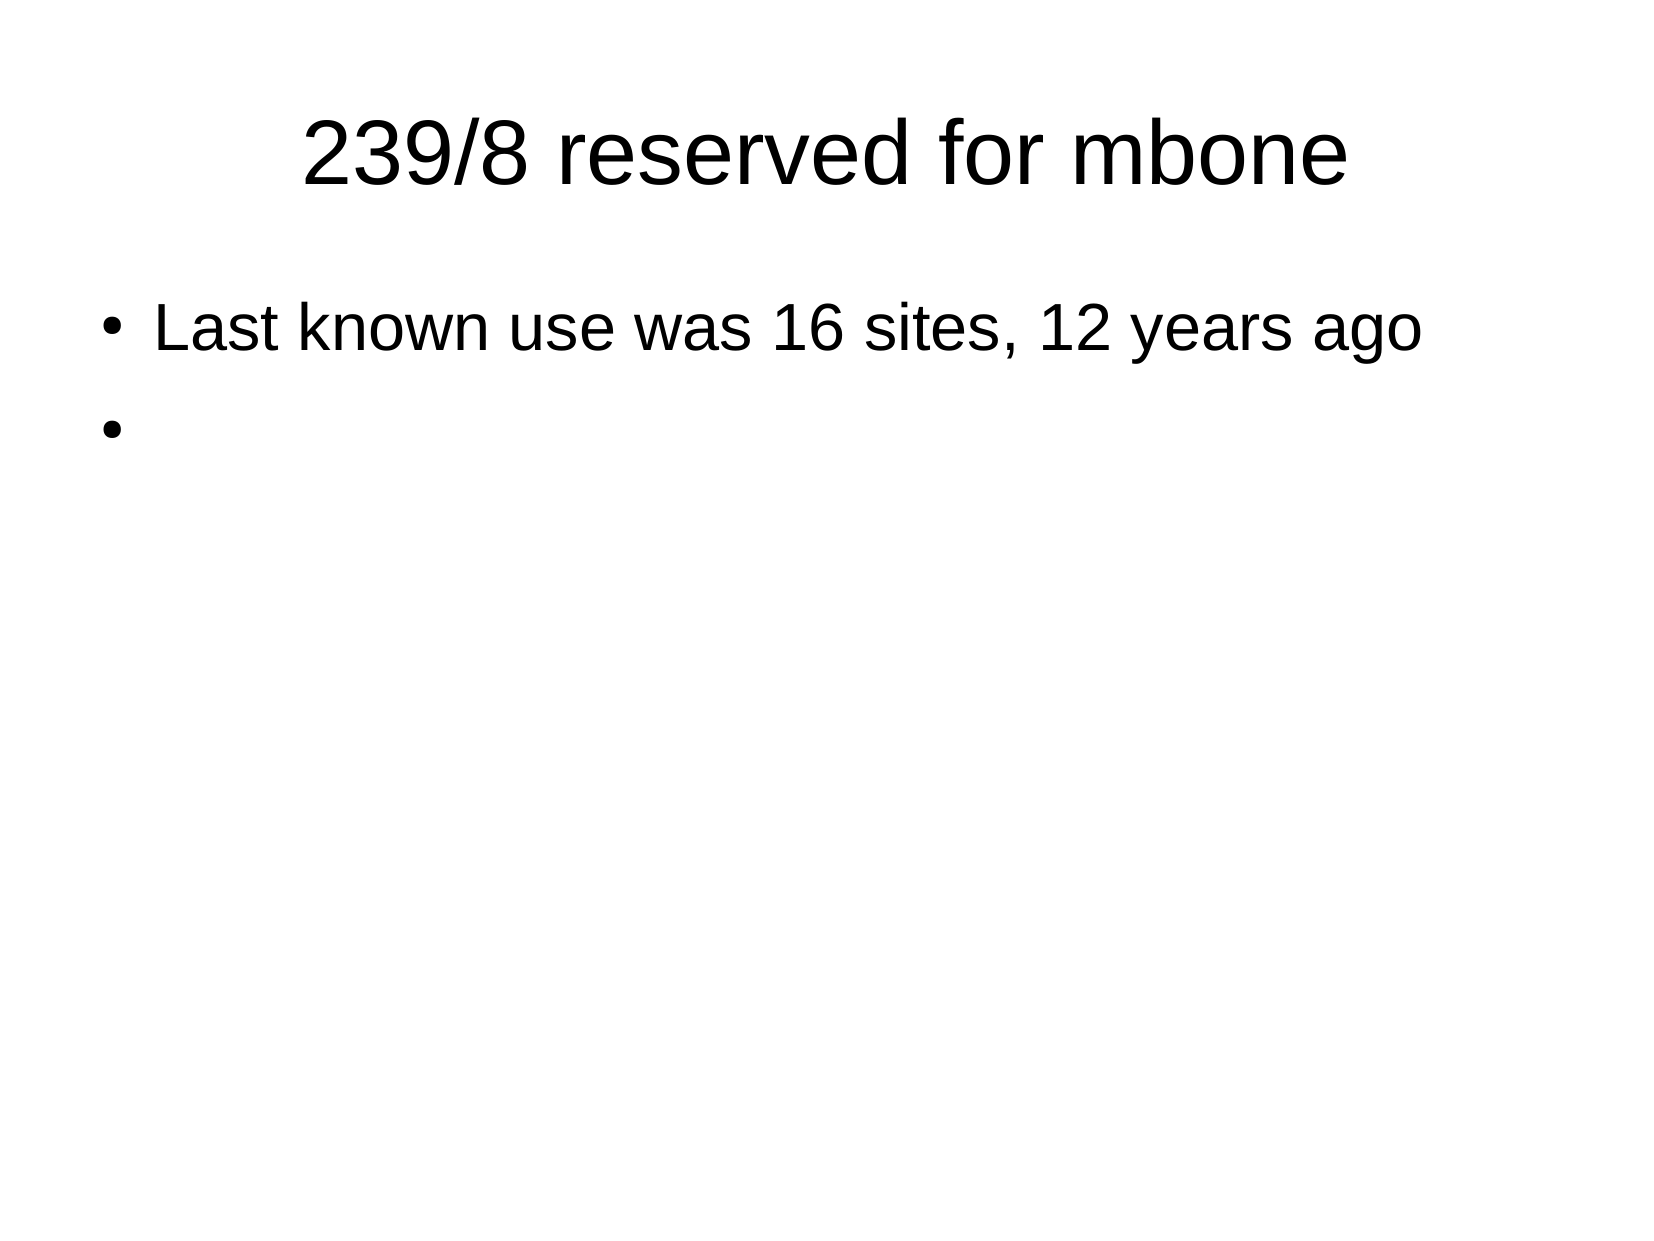

# 239/8 reserved for mbone
Last known use was 16 sites, 12 years ago